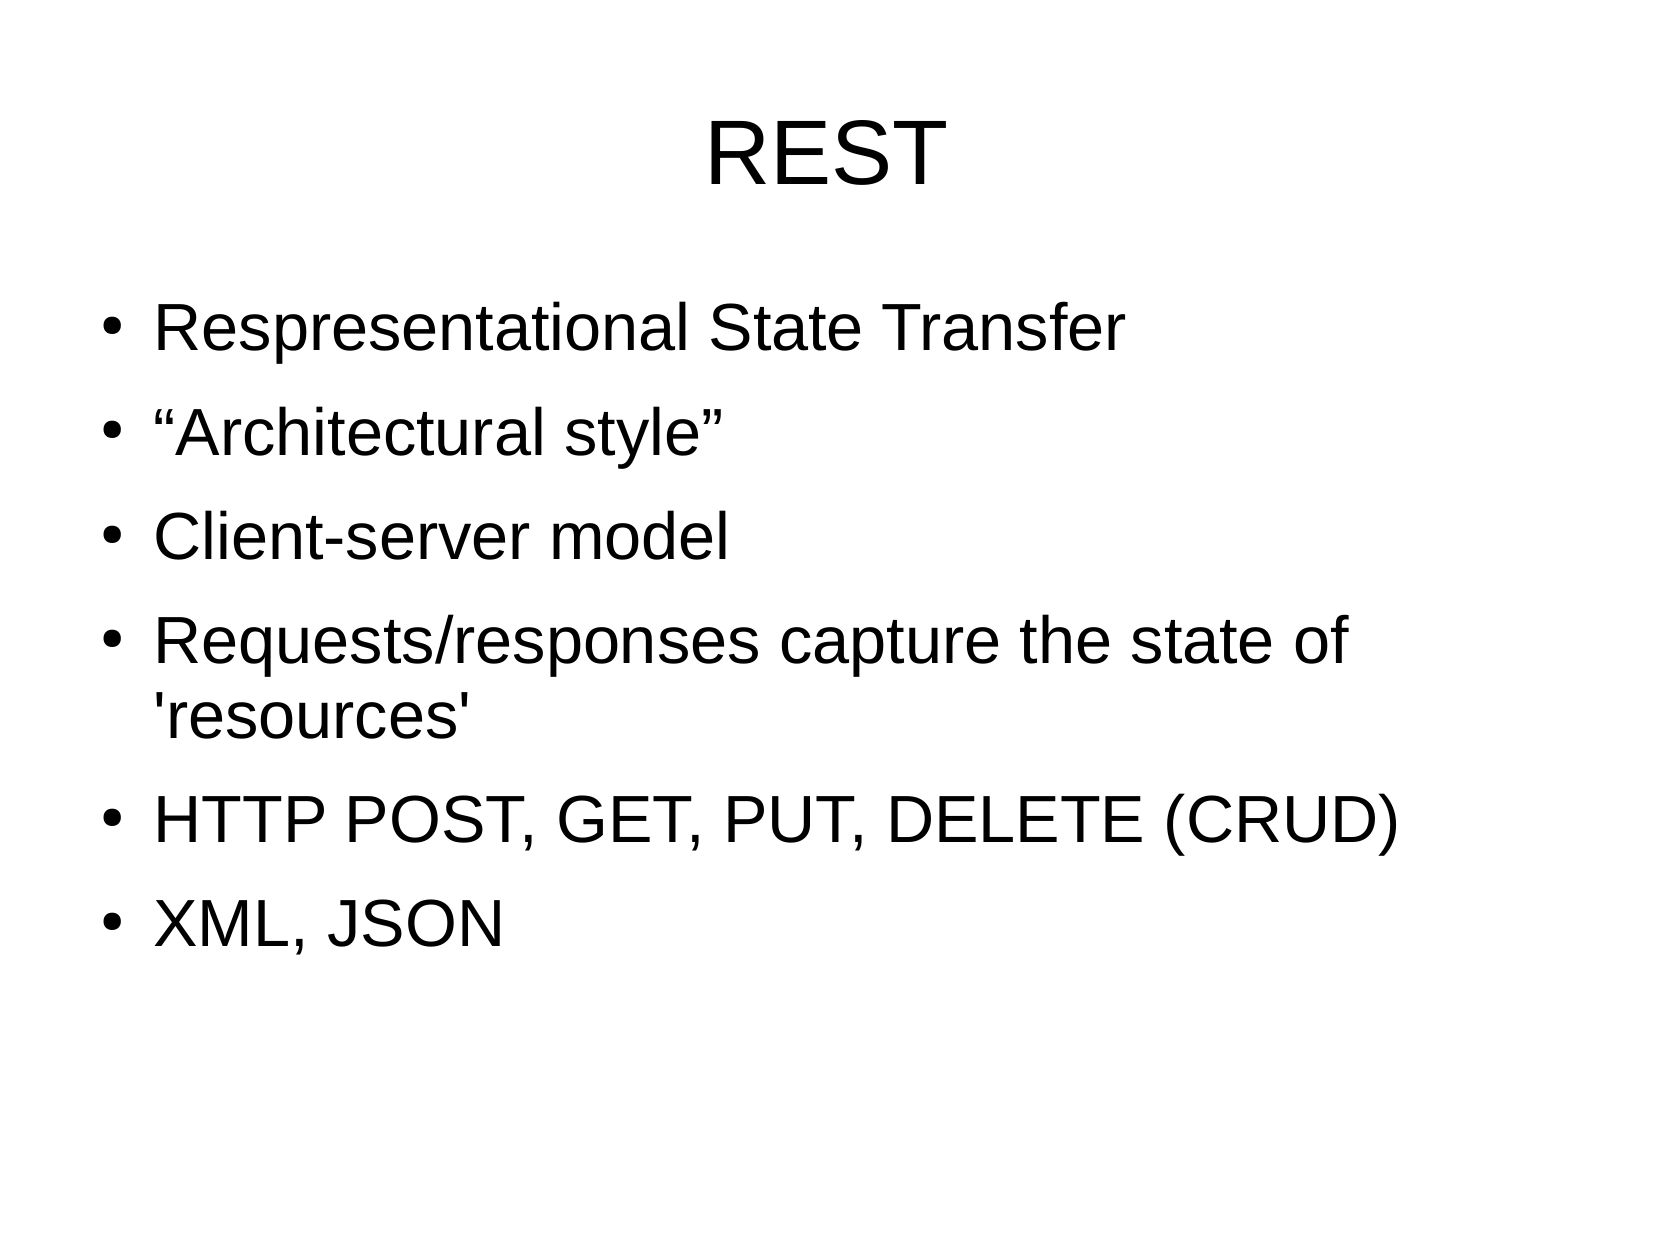

# REST
Respresentational State Transfer
“Architectural style”
Client-server model
Requests/responses capture the state of 'resources'
HTTP POST, GET, PUT, DELETE (CRUD)
XML, JSON